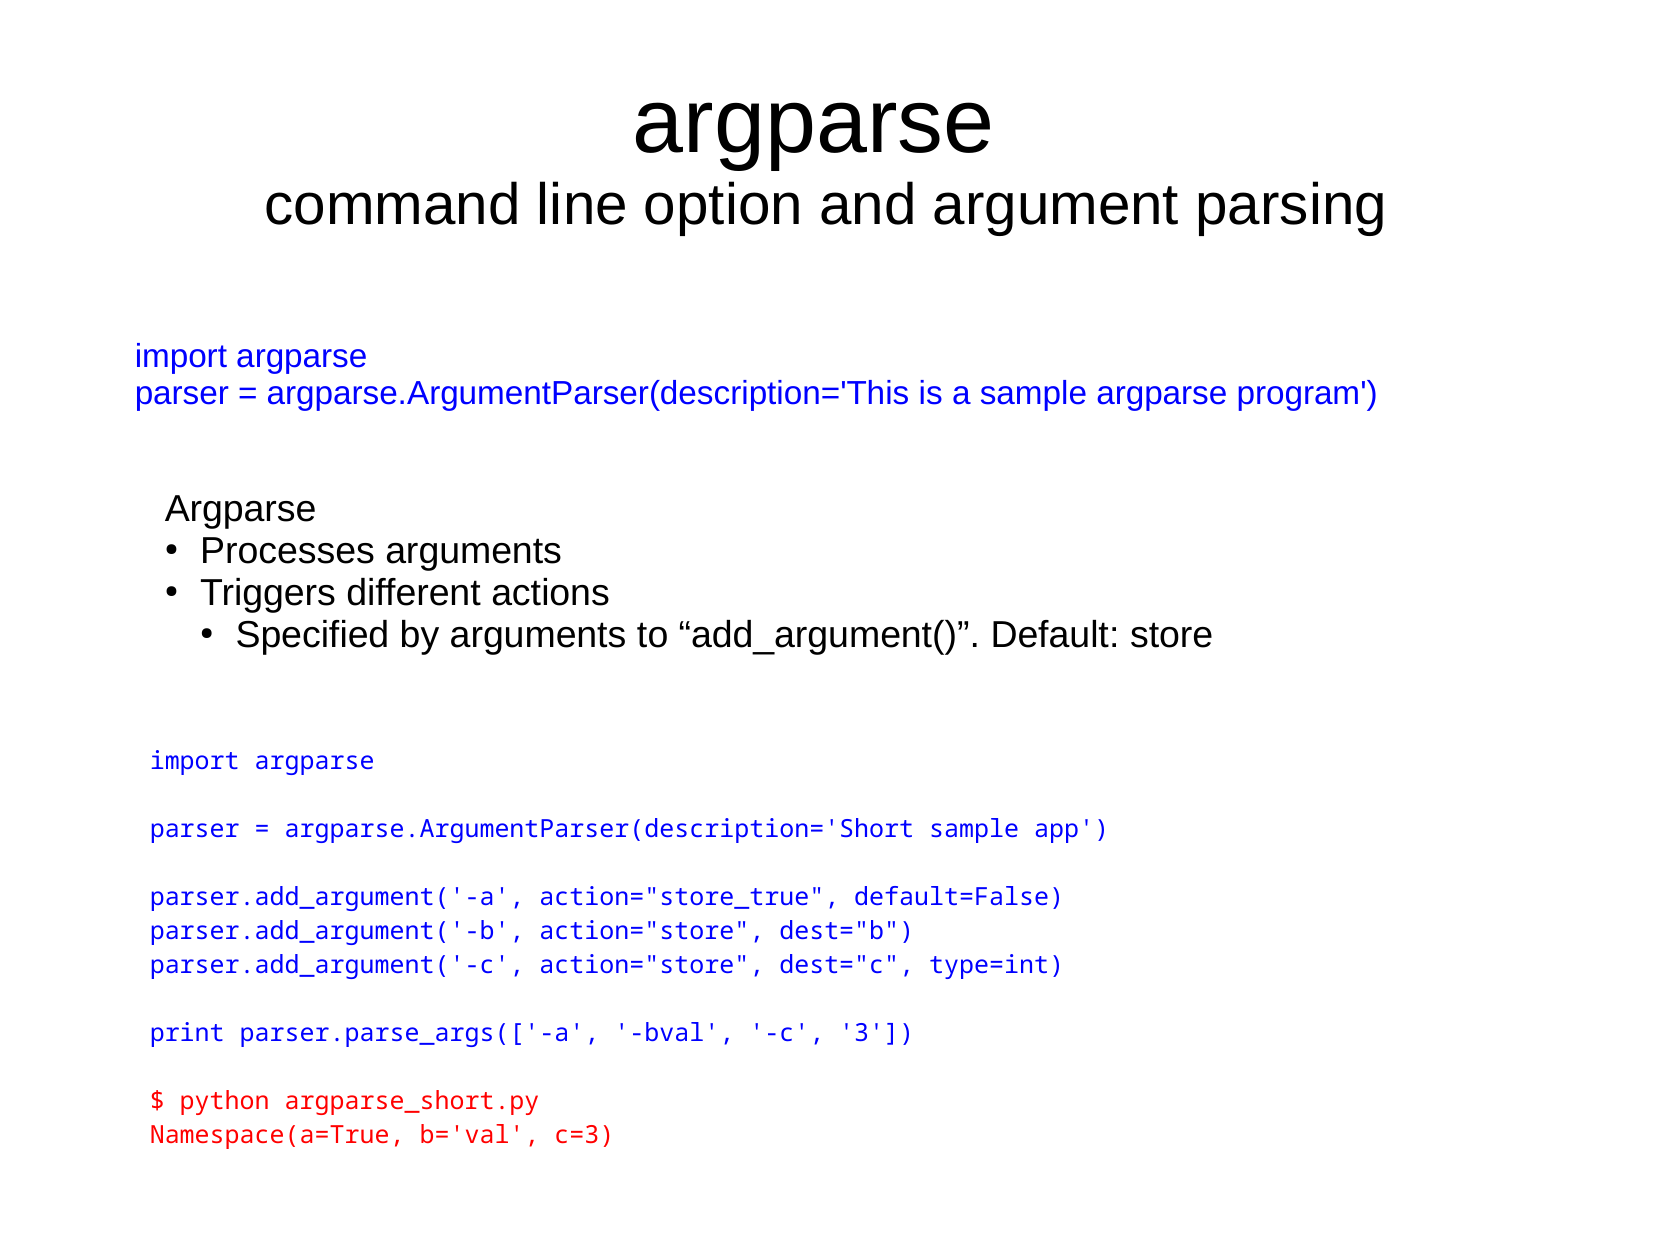

# argparse command line option and argument parsing
import argparse
parser = argparse.ArgumentParser(description='This is a sample argparse program')
Argparse
Processes arguments
Triggers different actions
Specified by arguments to “add_argument()”. Default: store
import argparse
parser = argparse.ArgumentParser(description='Short sample app')
parser.add_argument('-a', action="store_true", default=False)
parser.add_argument('-b', action="store", dest="b")
parser.add_argument('-c', action="store", dest="c", type=int)
print parser.parse_args(['-a', '-bval', '-c', '3'])
$ python argparse_short.py
Namespace(a=True, b='val', c=3)